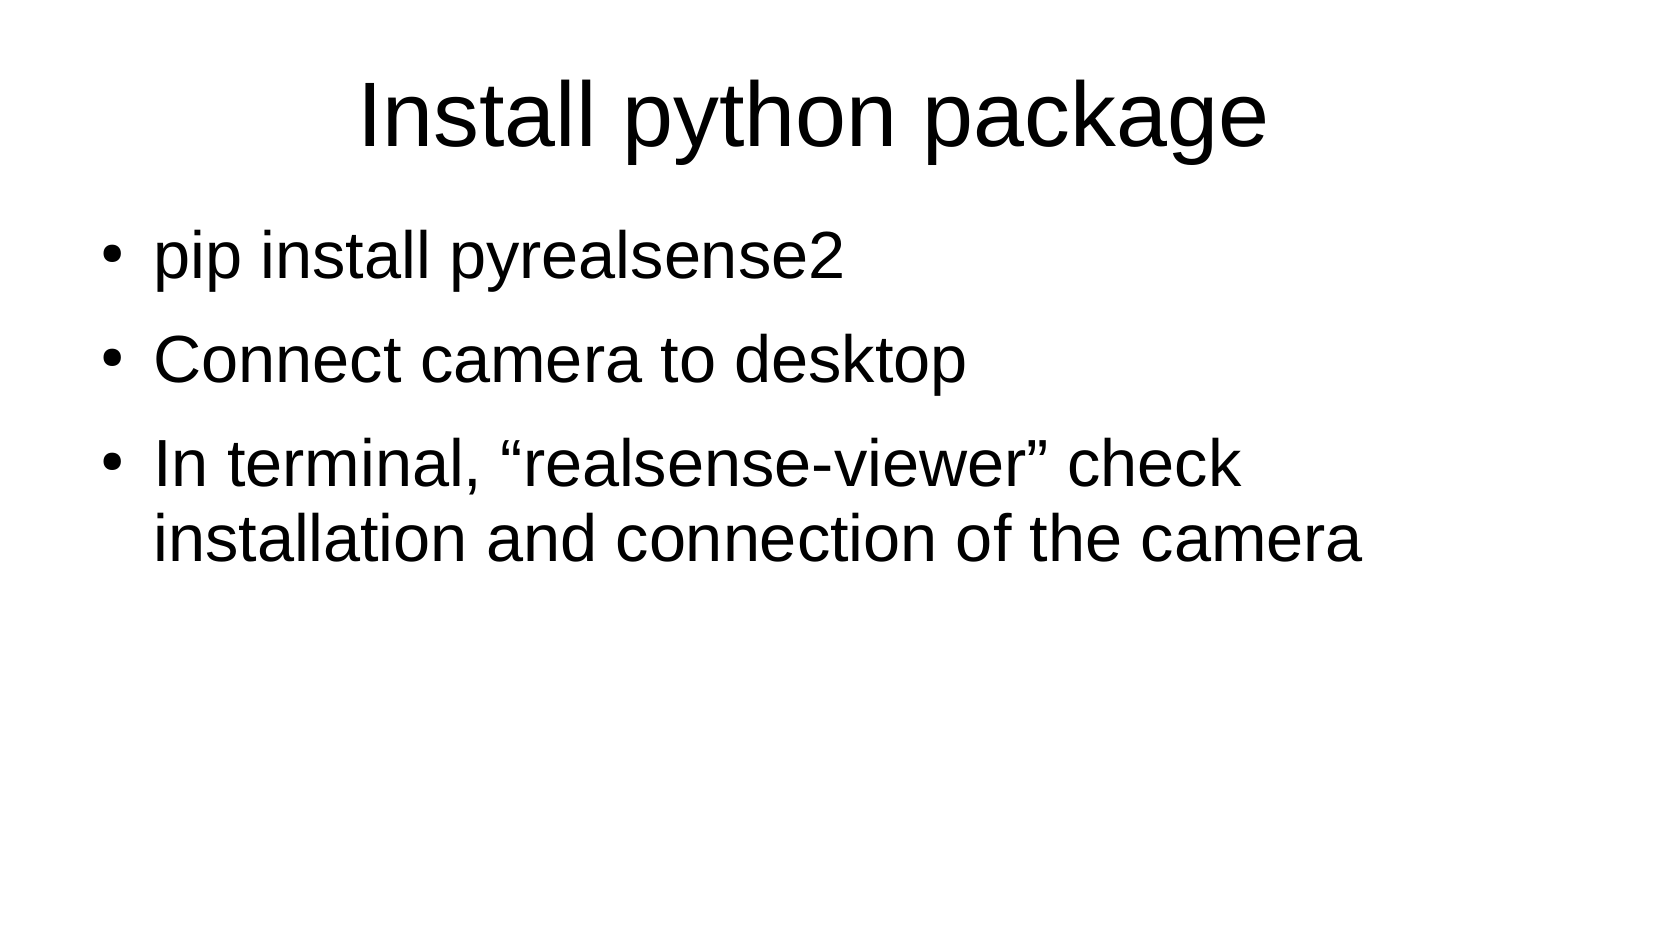

# Install python package
pip install pyrealsense2
Connect camera to desktop
In terminal, “realsense-viewer” check installation and connection of the camera